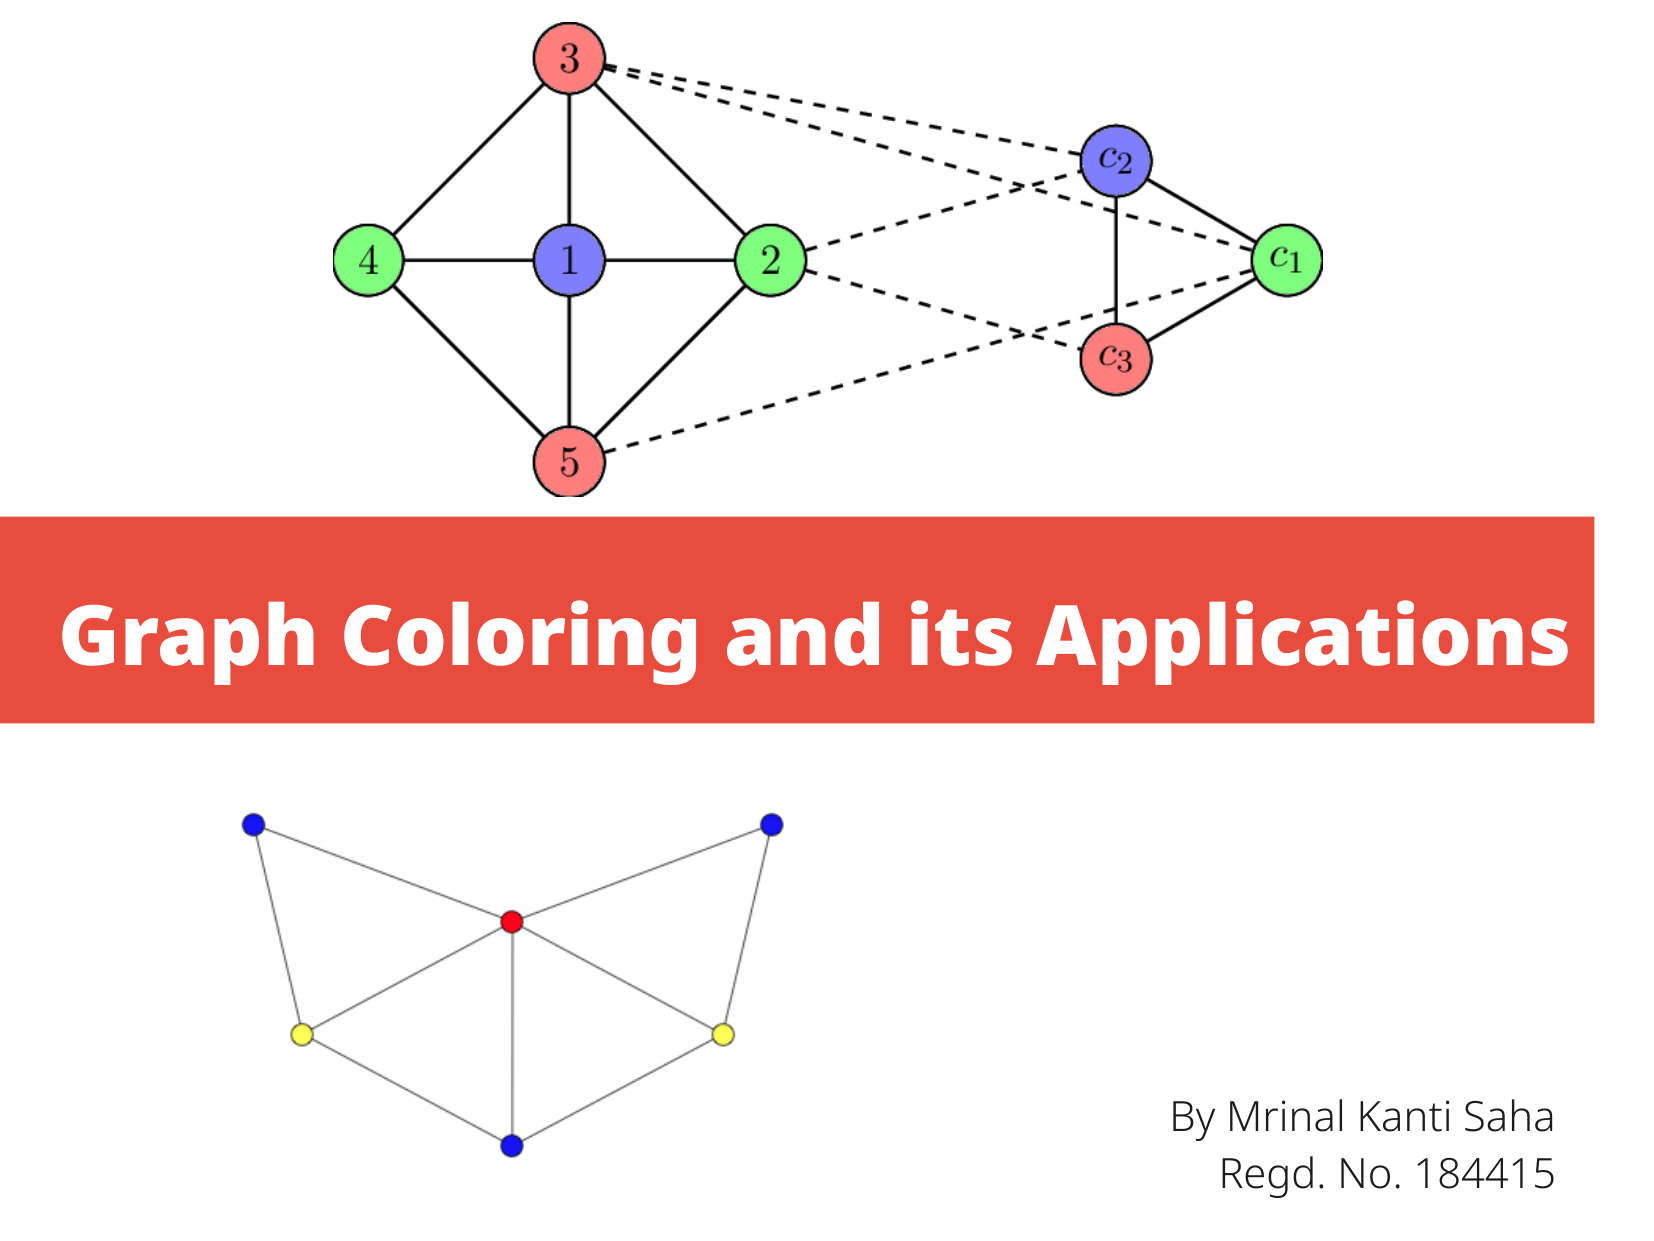

# Graph Coloring and its Applications
By Mrinal Kanti Saha
Regd. No. 184415